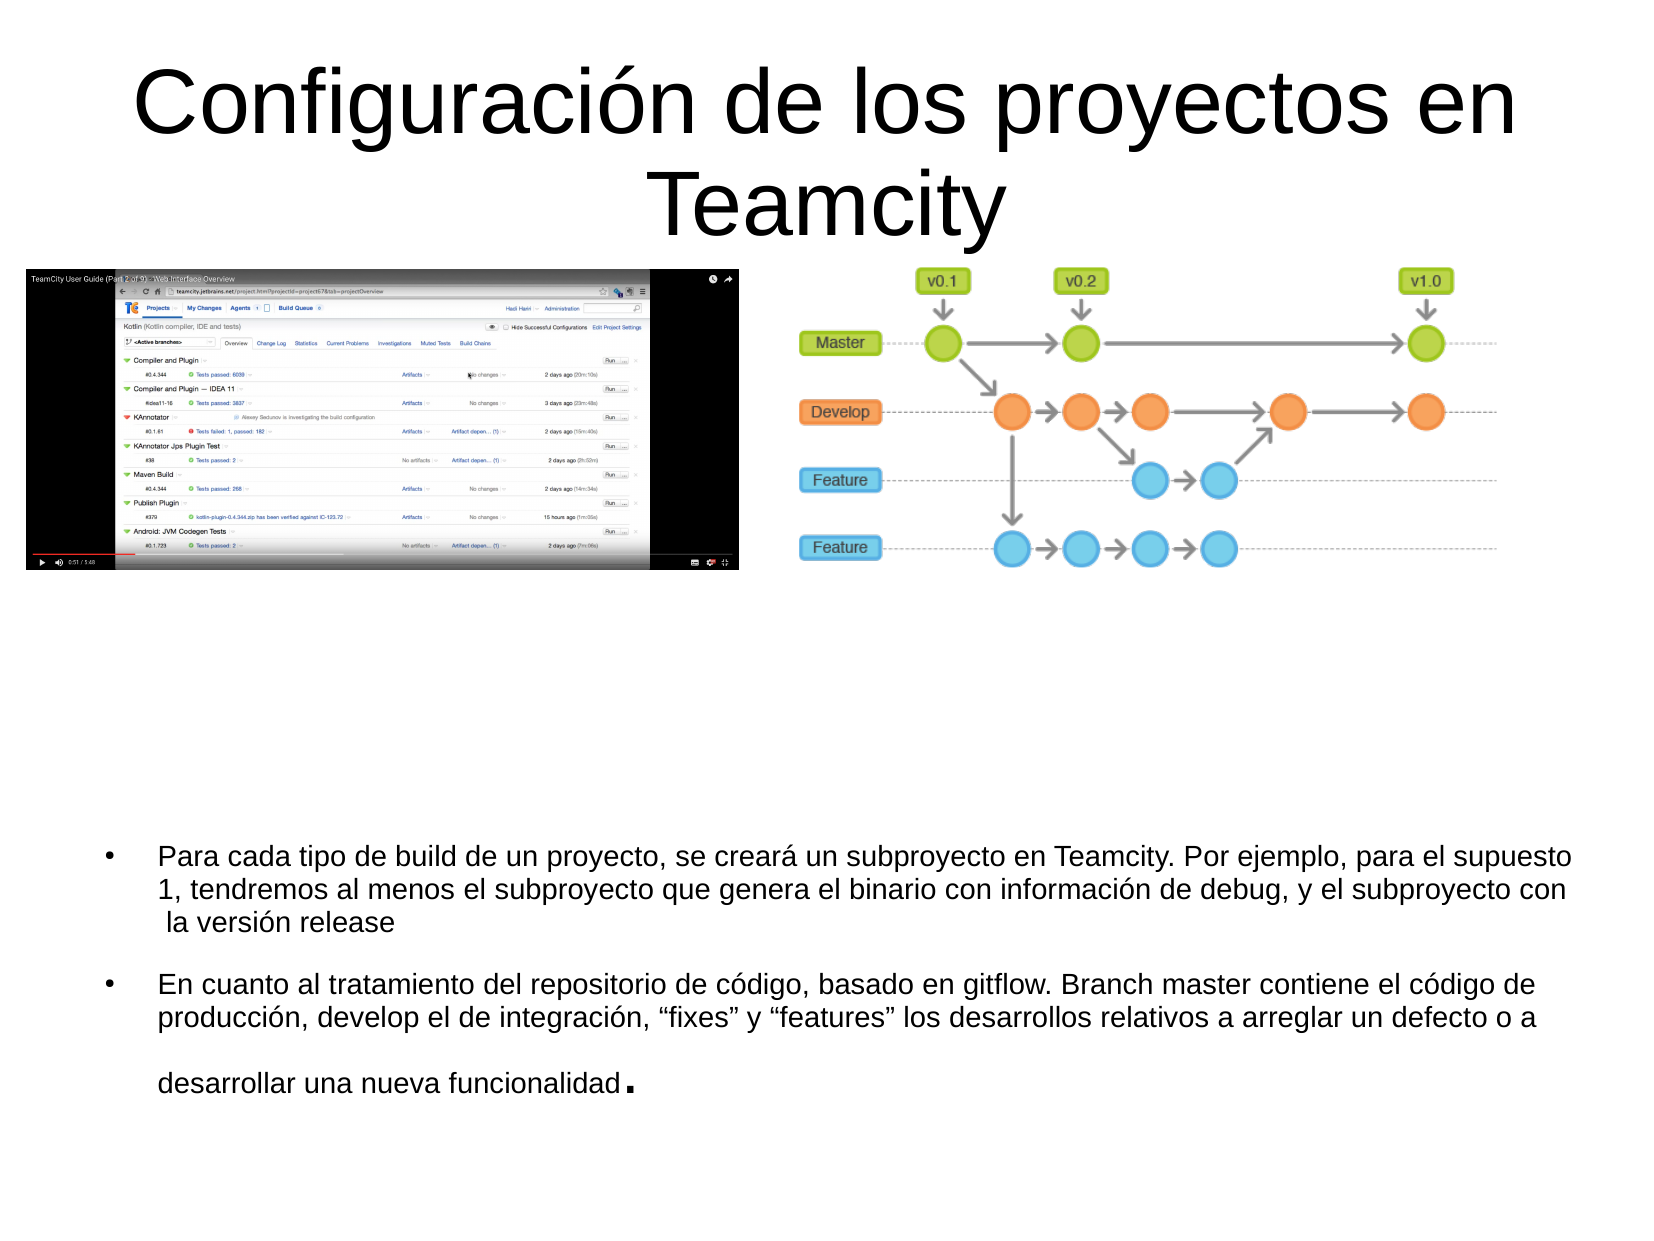

# Configuración de los proyectos en Teamcity
Para cada tipo de build de un proyecto, se creará un subproyecto en Teamcity. Por ejemplo, para el supuesto 1, tendremos al menos el subproyecto que genera el binario con información de debug, y el subproyecto con la versión release
En cuanto al tratamiento del repositorio de código, basado en gitflow. Branch master contiene el código de producción, develop el de integración, “fixes” y “features” los desarrollos relativos a arreglar un defecto o a desarrollar una nueva funcionalidad.